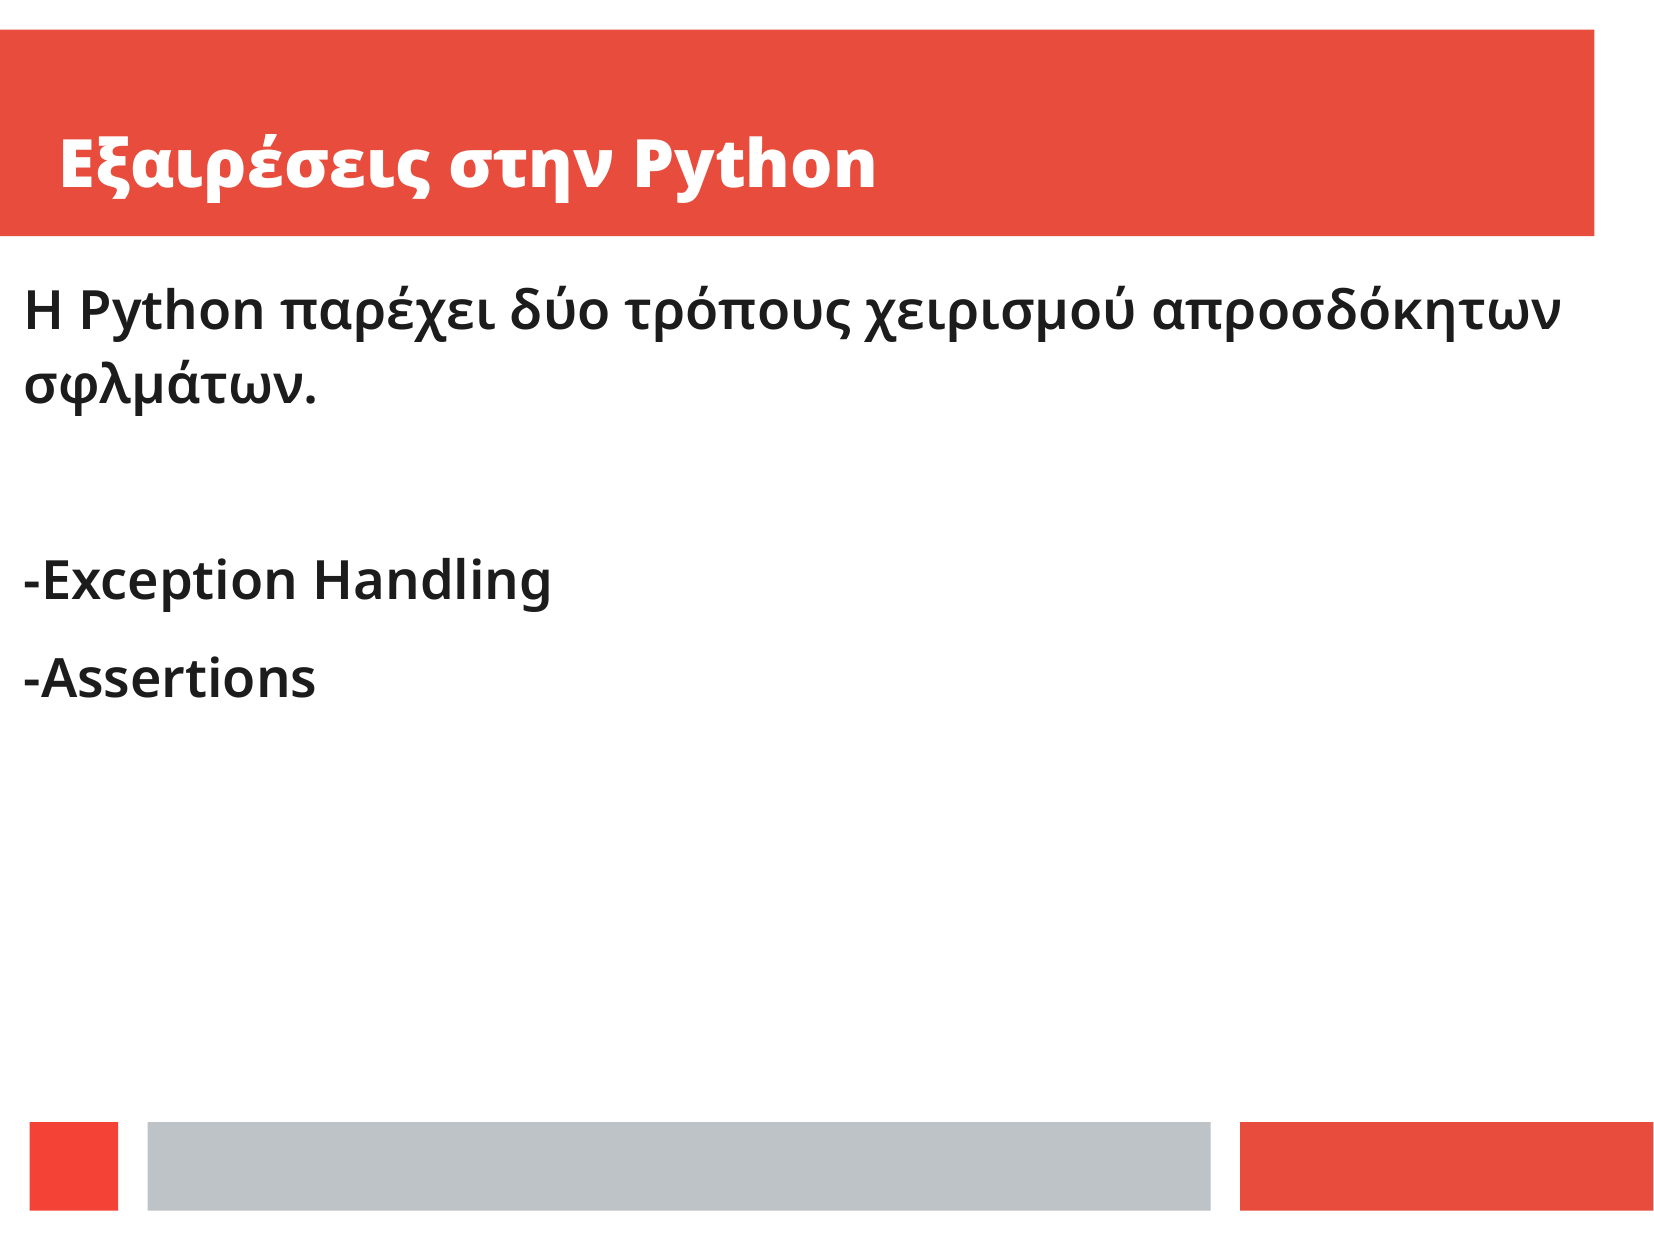

# Eξαιρέσεις στην Python
H Python παρέχει δύο τρόπους χειρισμού απροσδόκητων σφλμάτων.
-Exception Handling
-Assertions